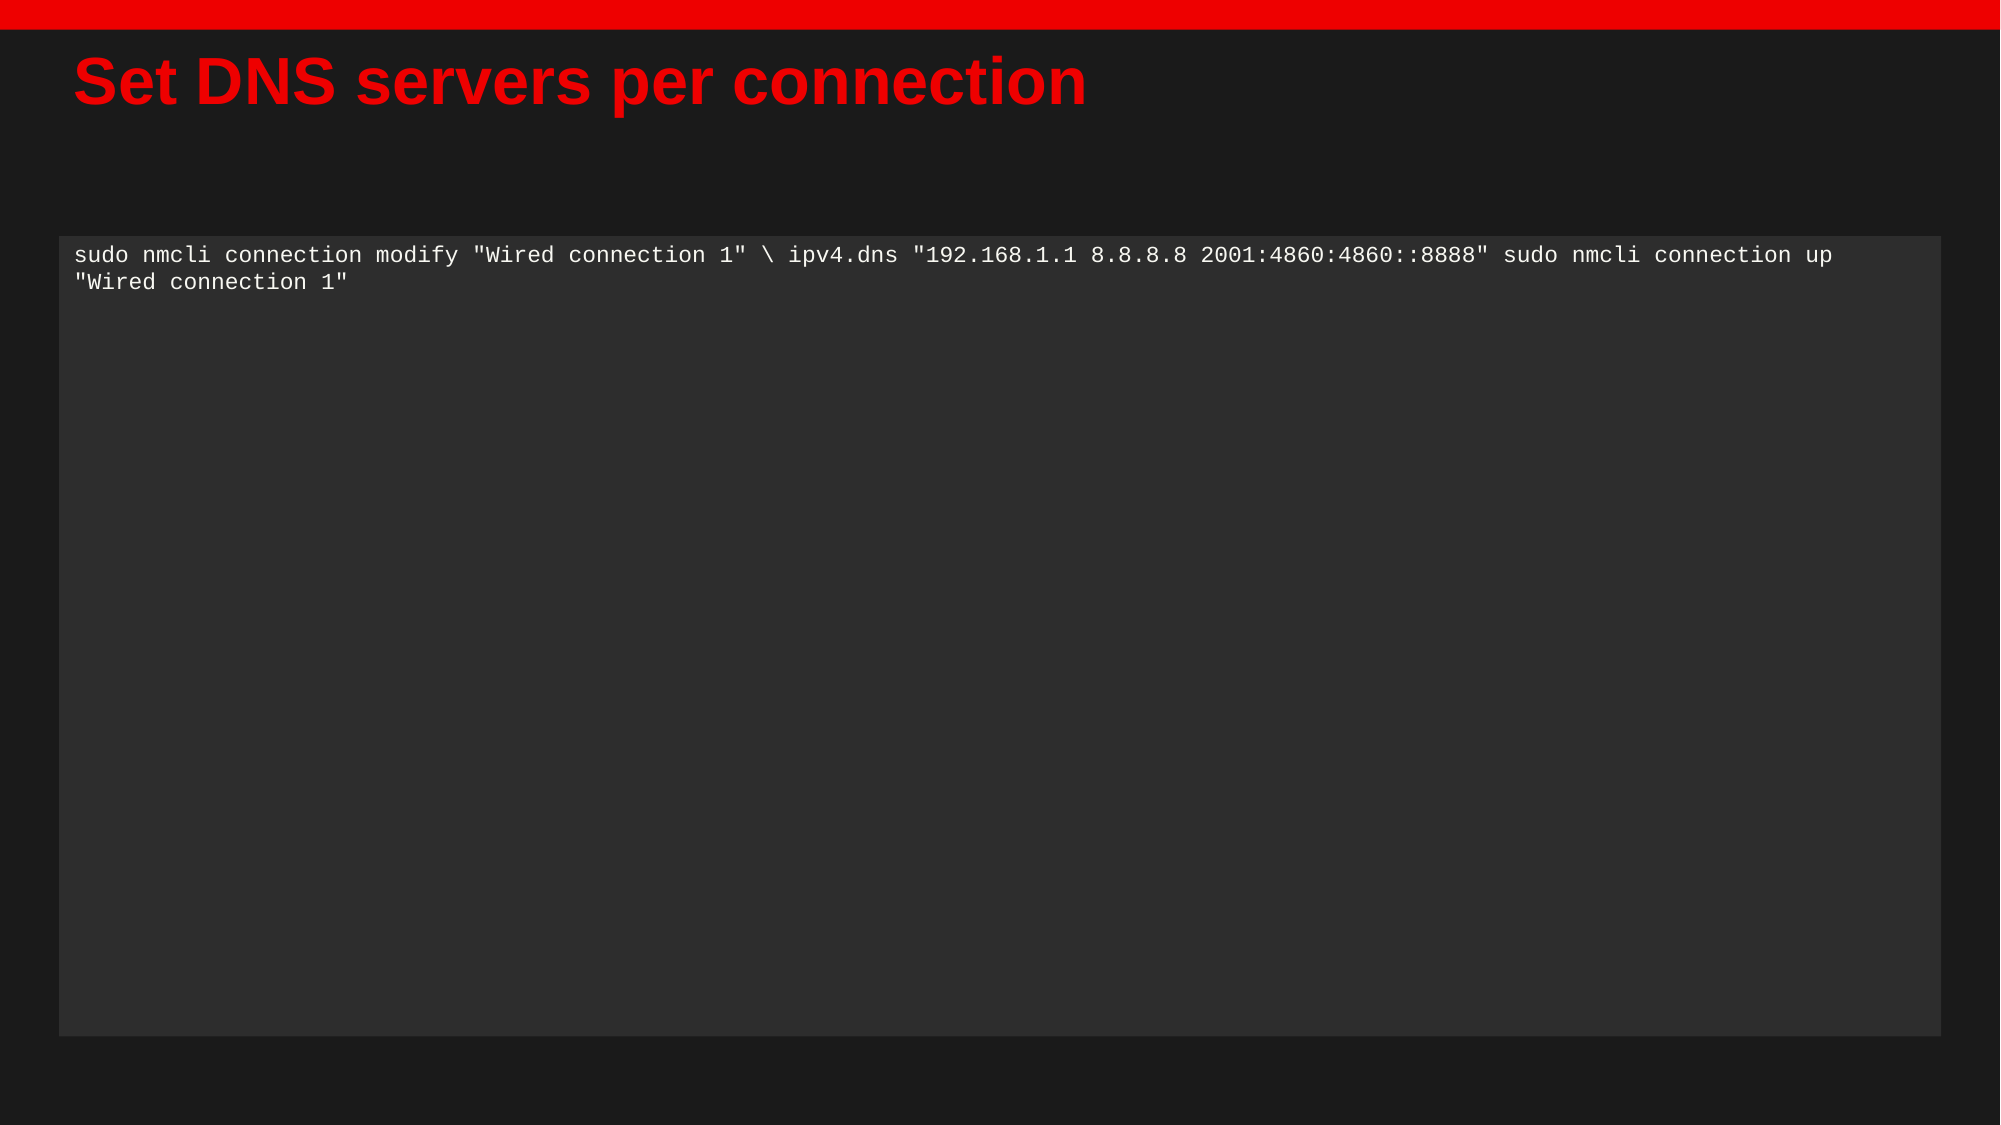

Set DNS servers per connection
sudo nmcli connection modify "Wired connection 1" \ ipv4.dns "192.168.1.1 8.8.8.8 2001:4860:4860::8888" sudo nmcli connection up "Wired connection 1"